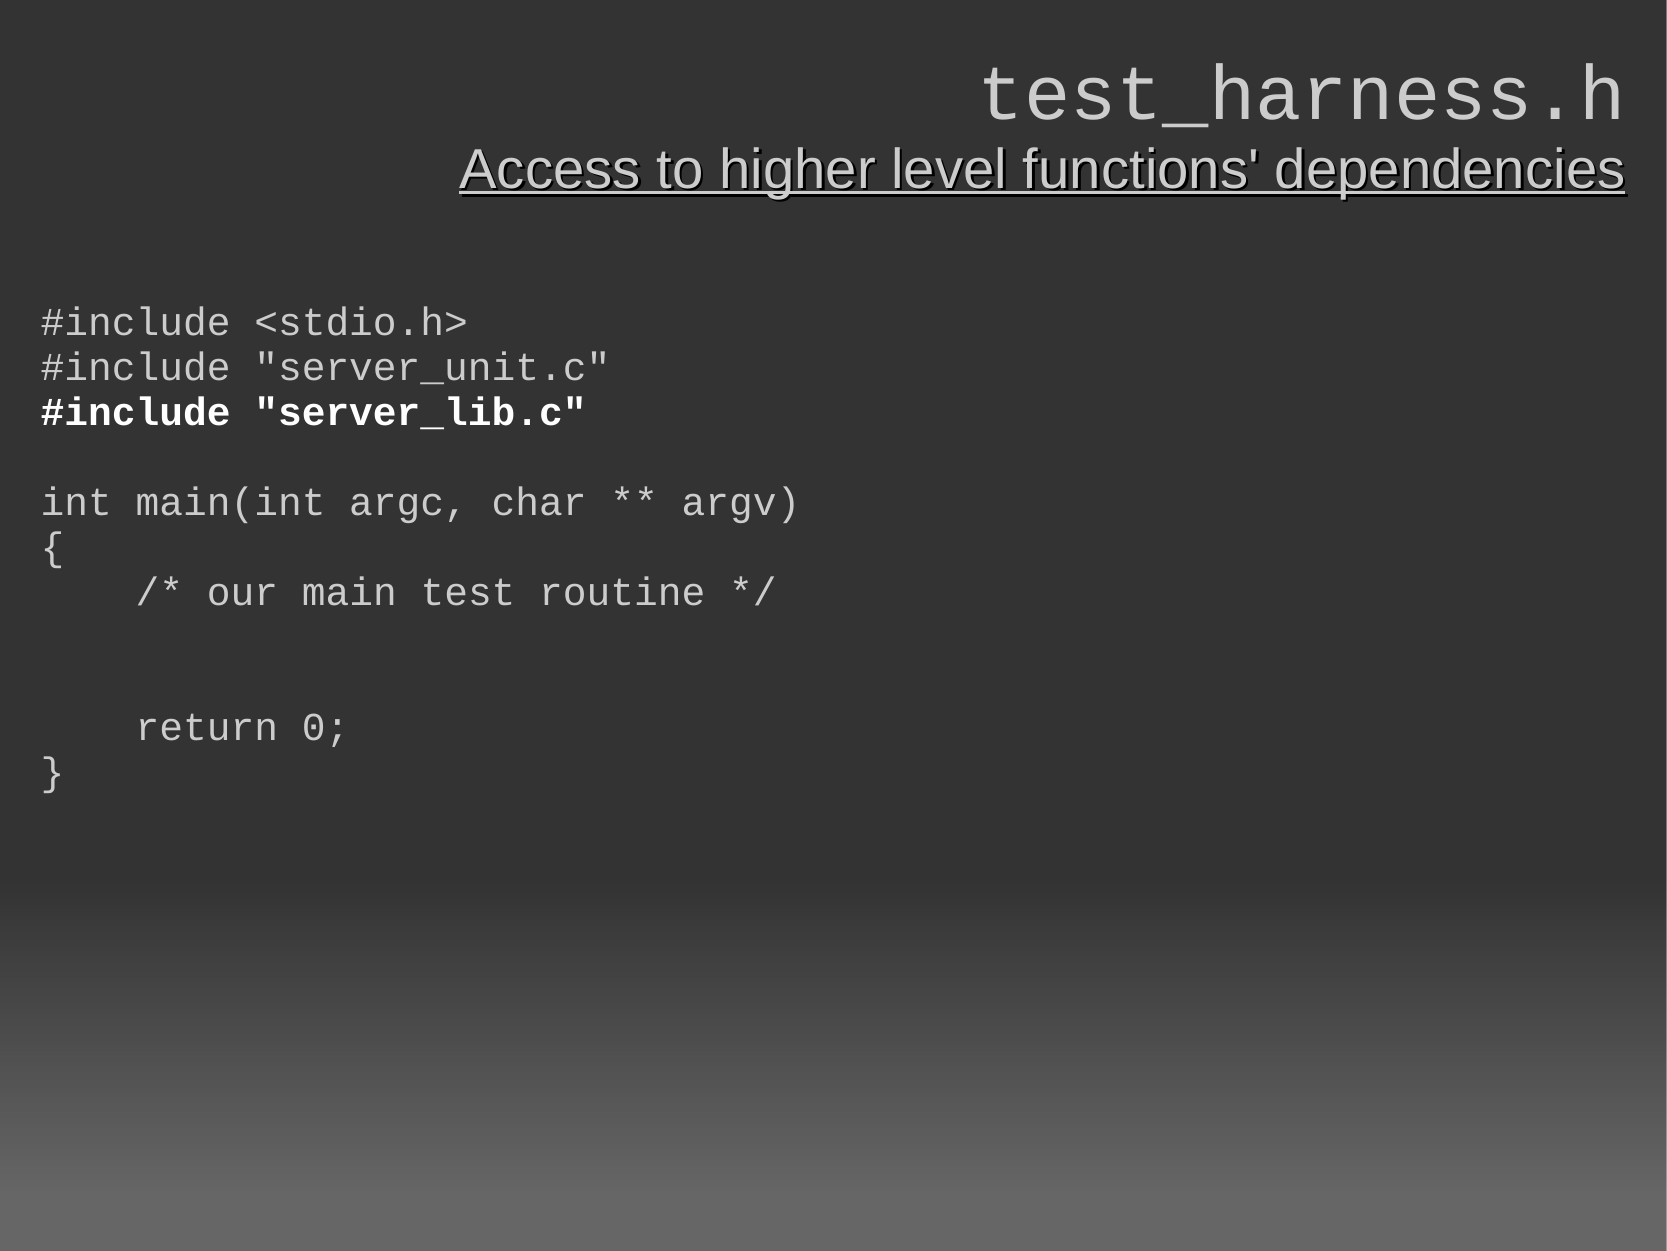

# test_harness.h Access to higher level functions' dependencies
#include <stdio.h>
#include "server_unit.c"
#include "server_lib.c"
int main(int argc, char ** argv)
{
    /* our main test routine */
    return 0;
}